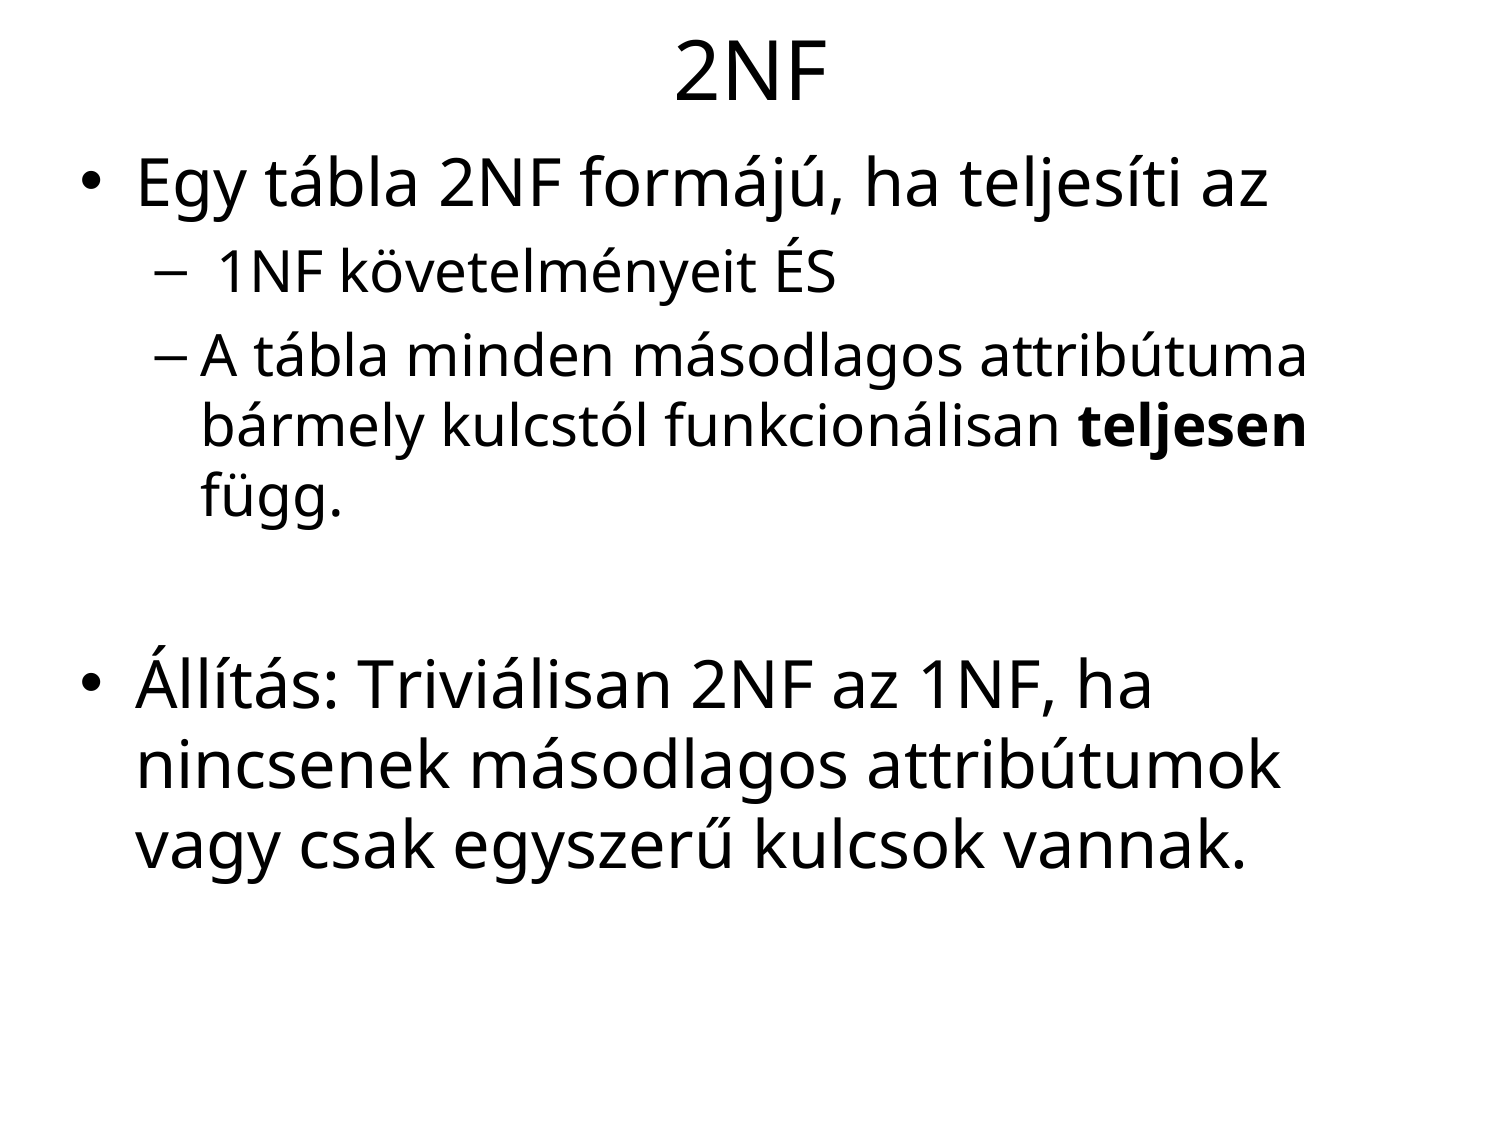

# 2NF
Egy tábla 2NF formájú, ha teljesíti az
 1NF követelményeit ÉS
A tábla minden másodlagos attribútuma bármely kulcstól funkcionálisan teljesen függ.
Állítás: Triviálisan 2NF az 1NF, ha nincsenek másodlagos attribútumok vagy csak egyszerű kulcsok vannak.